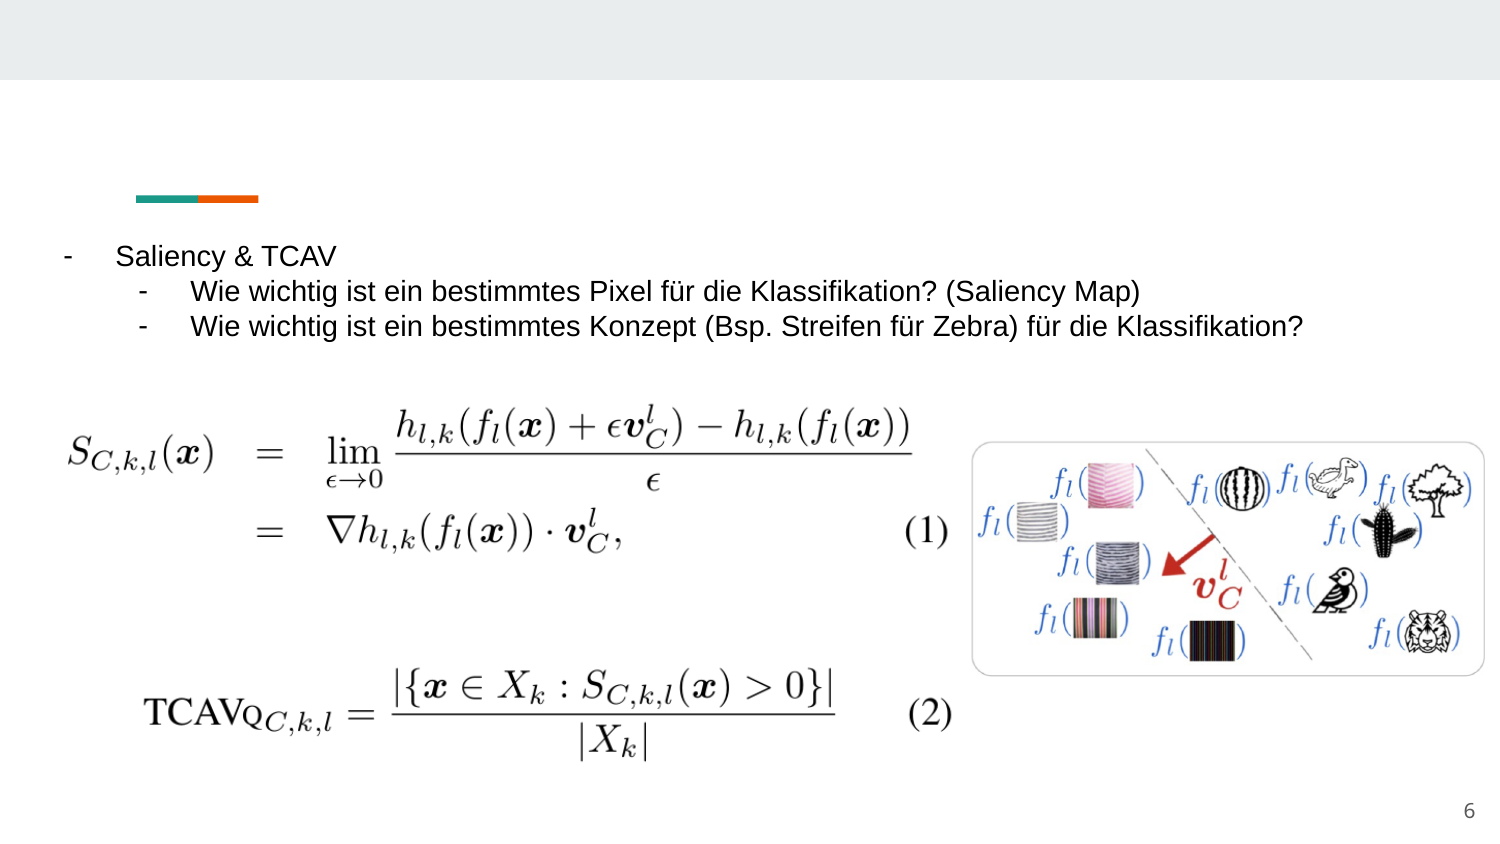

Saliency & TCAV
Wie wichtig ist ein bestimmtes Pixel für die Klassifikation? (Saliency Map)
Wie wichtig ist ein bestimmtes Konzept (Bsp. Streifen für Zebra) für die Klassifikation?